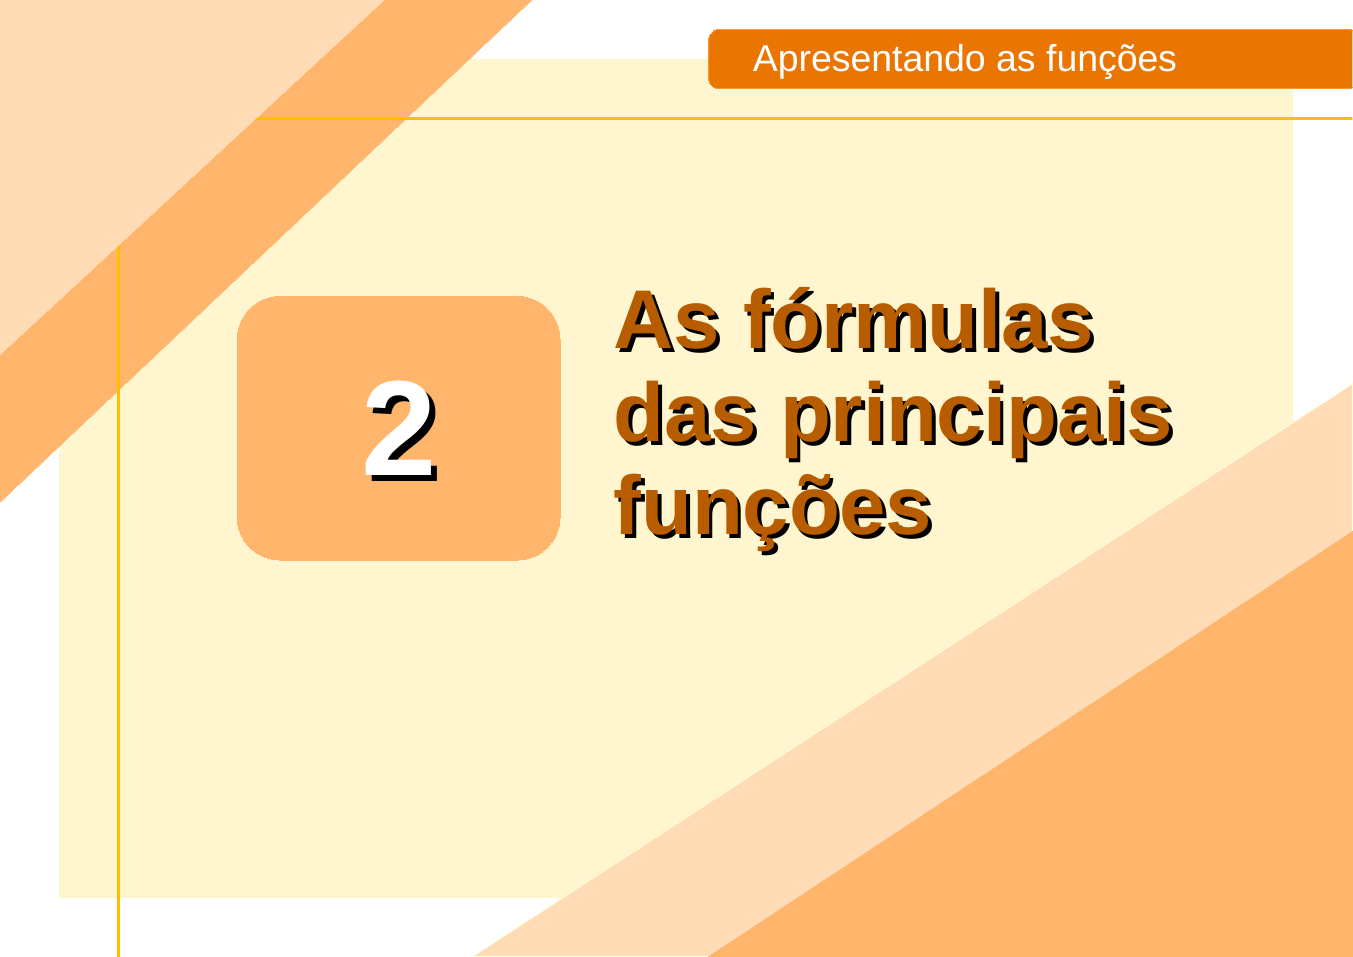

Apresentando as funções
As fórmulas das principais funções
2